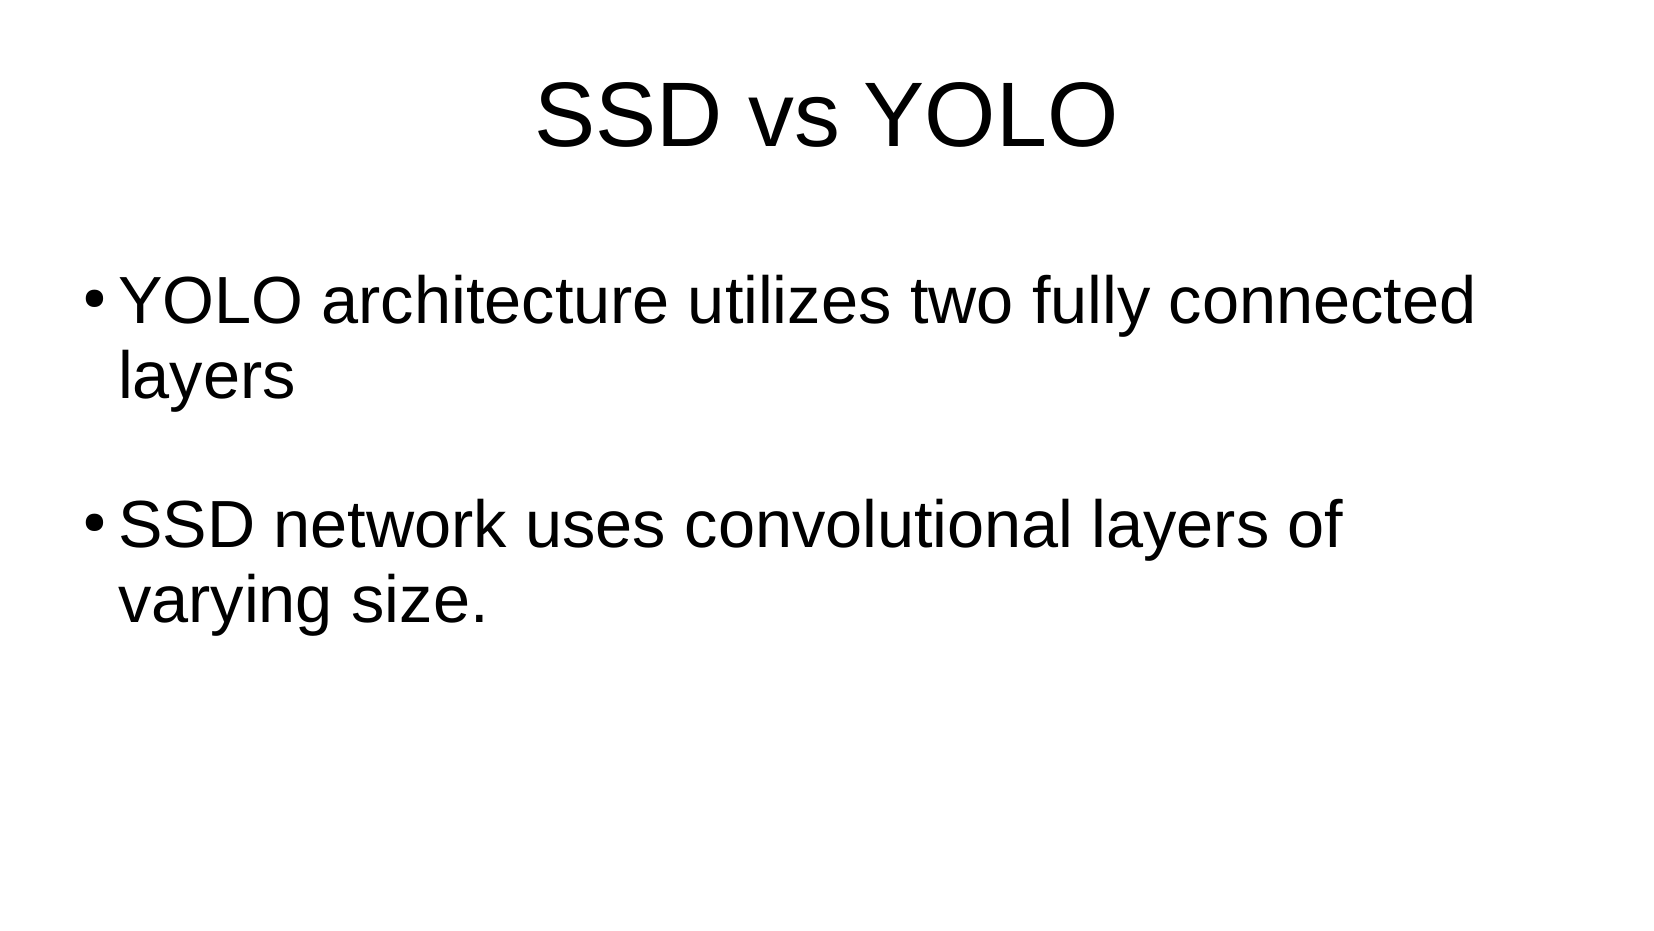

# SSD vs YOLO
YOLO architecture utilizes two fully connected layers
SSD network uses convolutional layers of varying size.